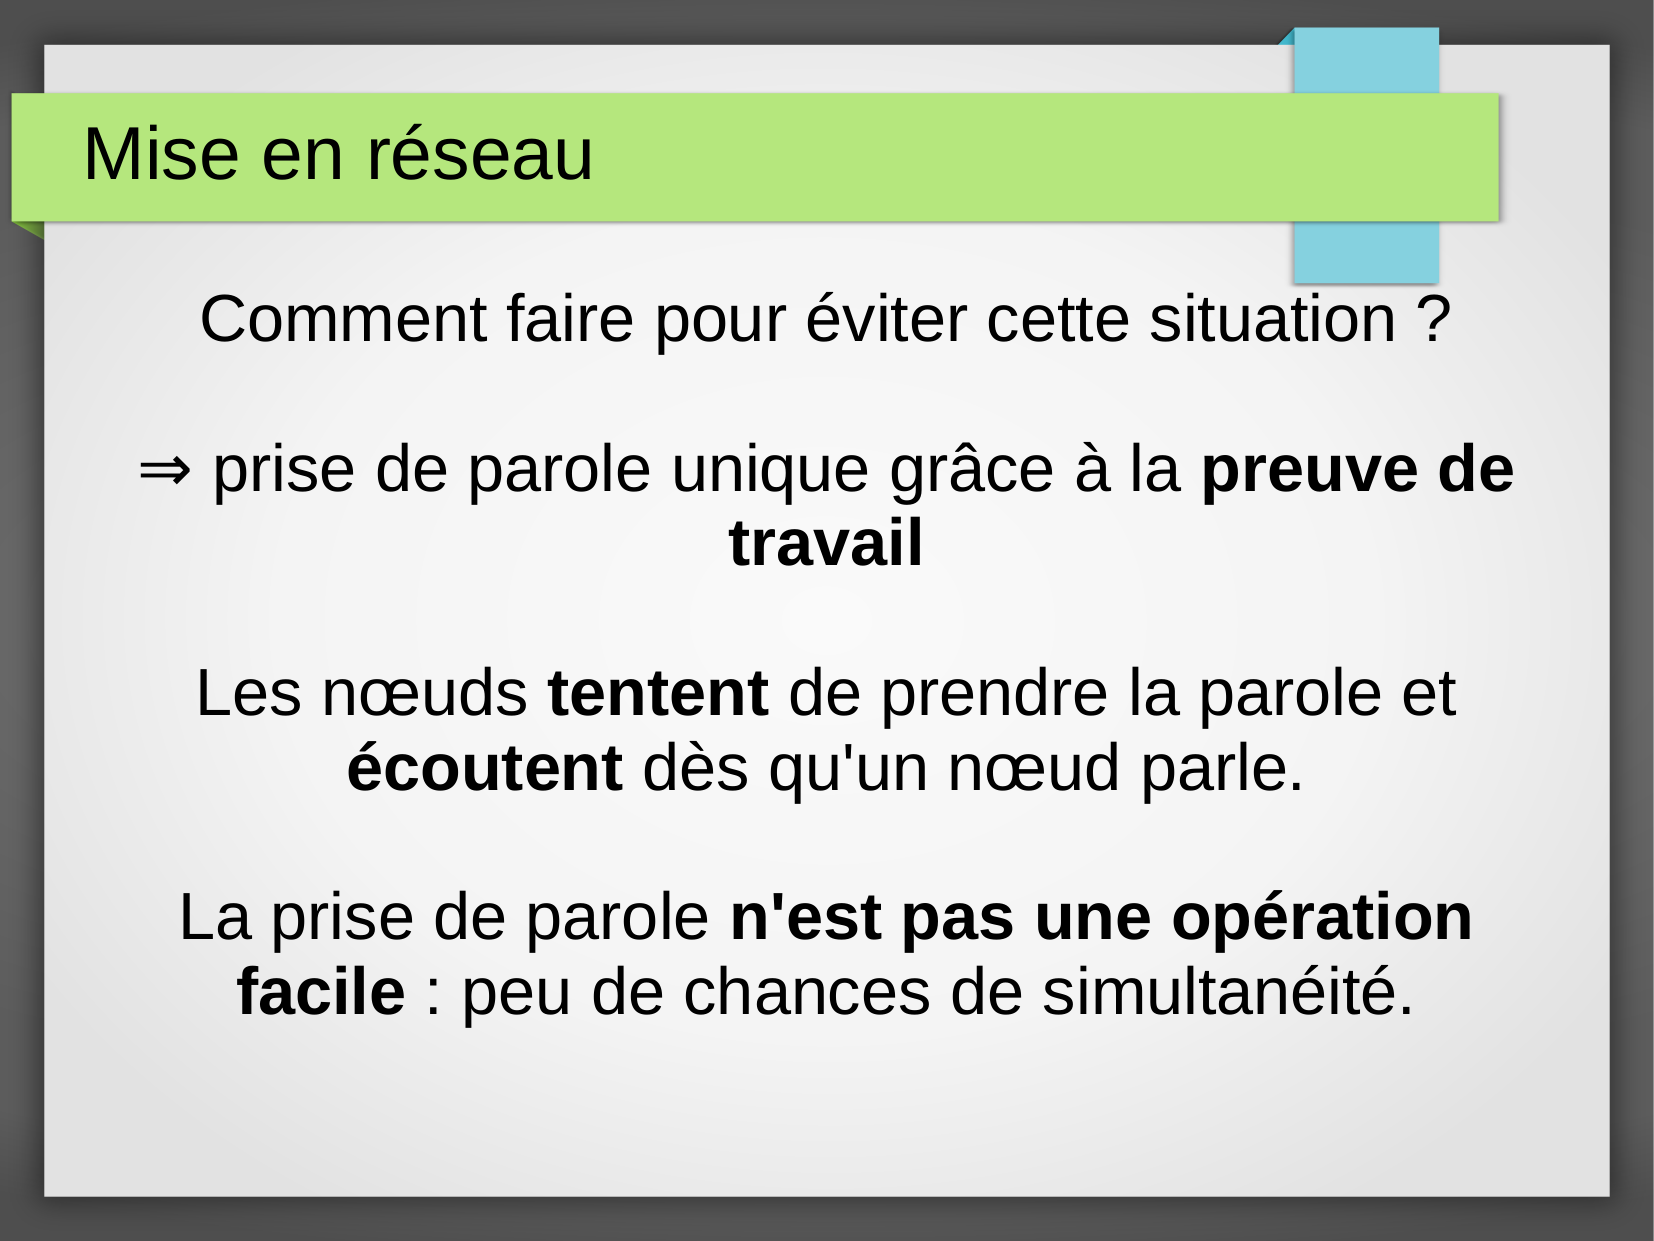

# Mise en réseau
Comment faire pour éviter cette situation ?
⇒ prise de parole unique grâce à la preuve de travail
Les nœuds tentent de prendre la parole et écoutent dès qu'un nœud parle.
La prise de parole n'est pas une opération facile : peu de chances de simultanéité.